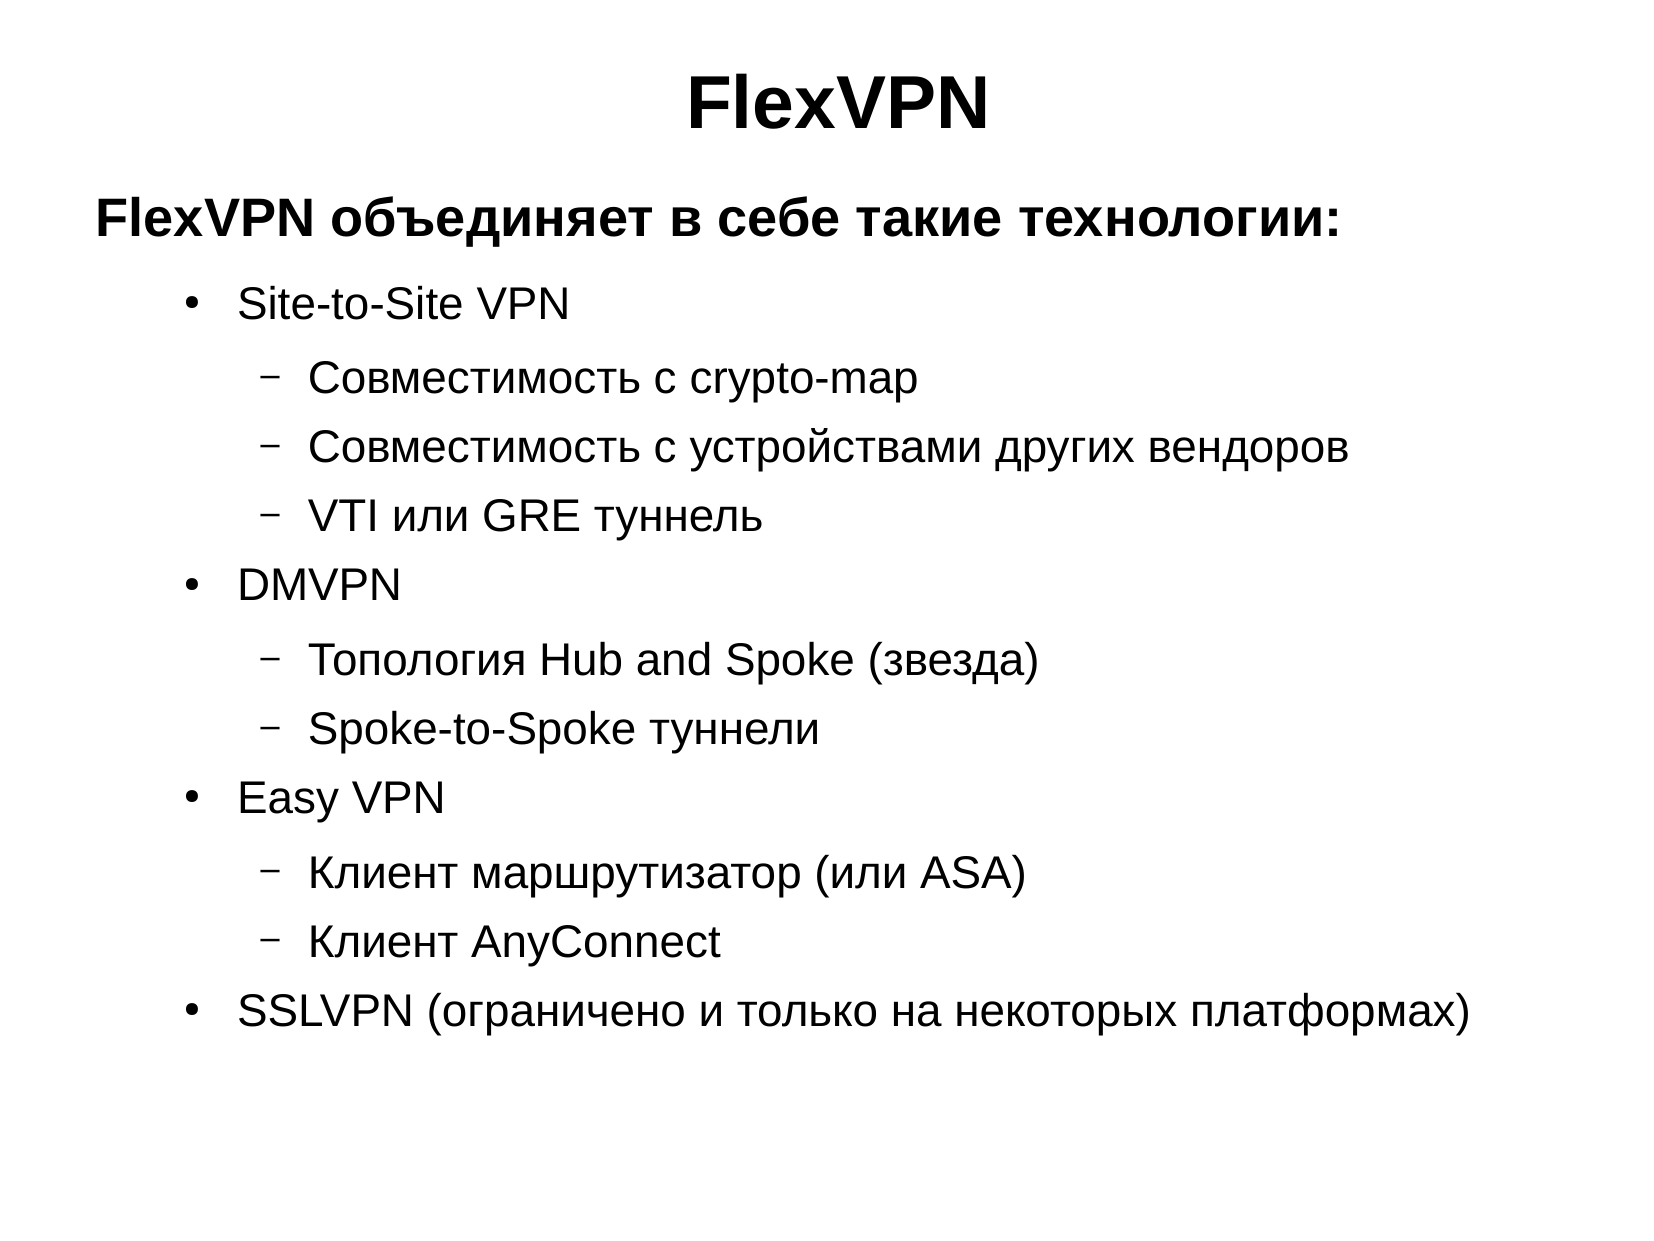

FlexVPN
# FlexVPN объединяет в себе такие технологии:
Site-to-Site VPN
Совместимость с crypto-map
Совместимость с устройствами других вендоров
VTI или GRE туннель
DMVPN
Топология Hub and Spoke (звезда)
Spoke-to-Spoke туннели
Easy VPN
Клиент маршрутизатор (или ASA)
Клиент AnyConnect
SSLVPN (ограничено и только на некоторых платформах)